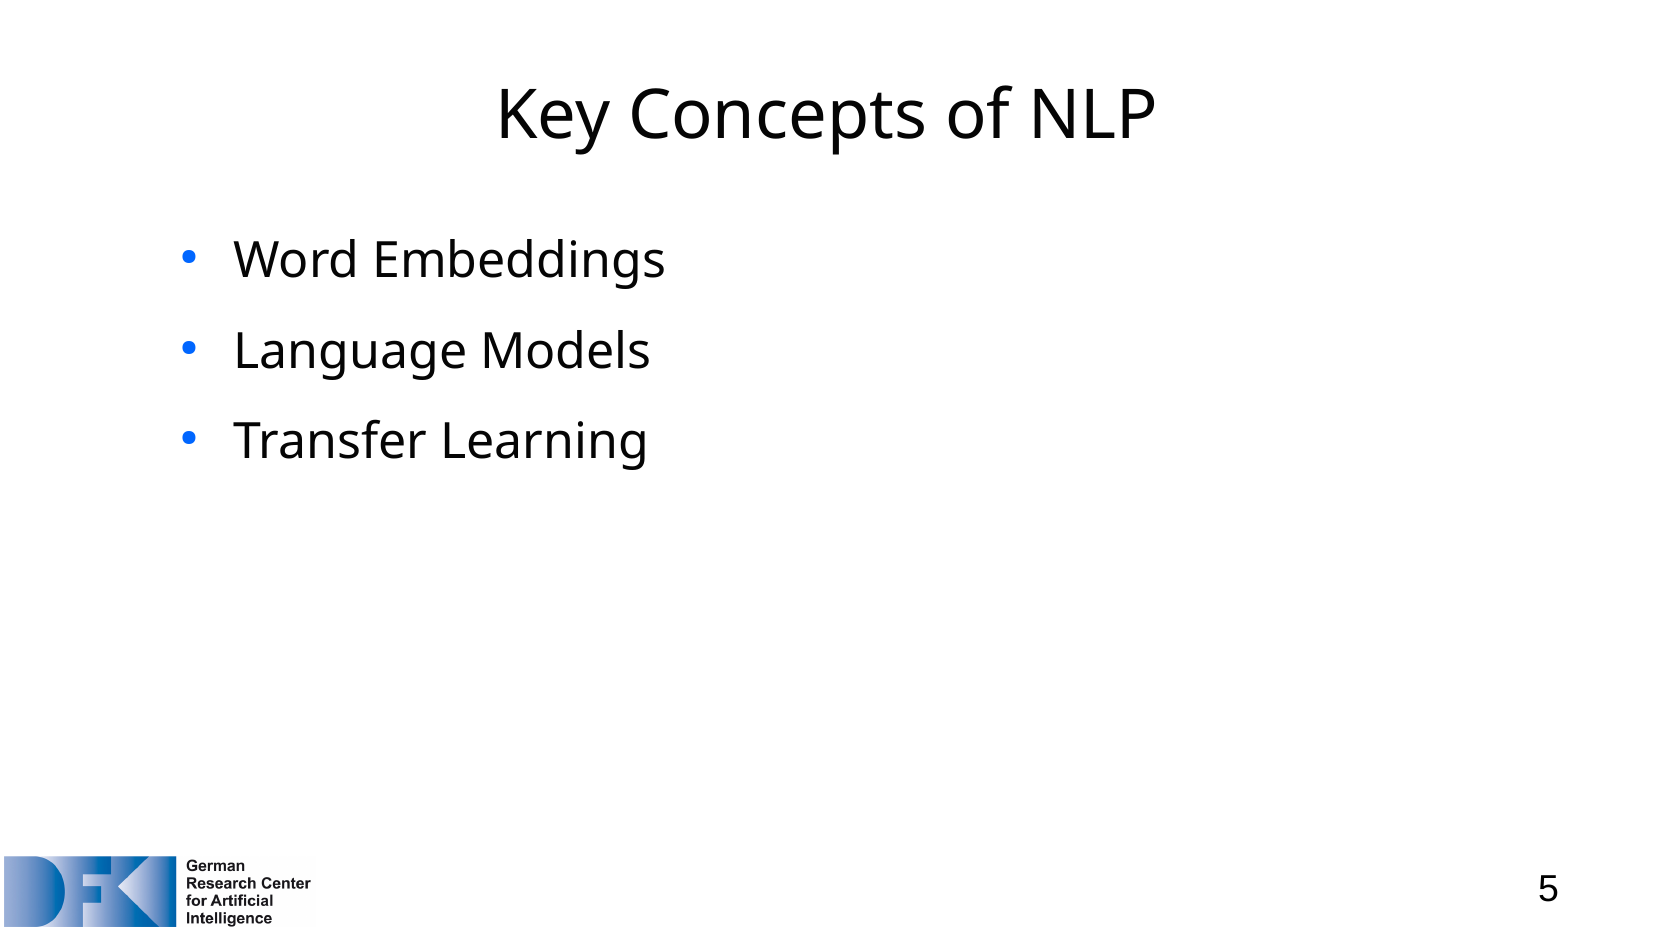

# Key Concepts of NLP
Word Embeddings
Language Models
Transfer Learning